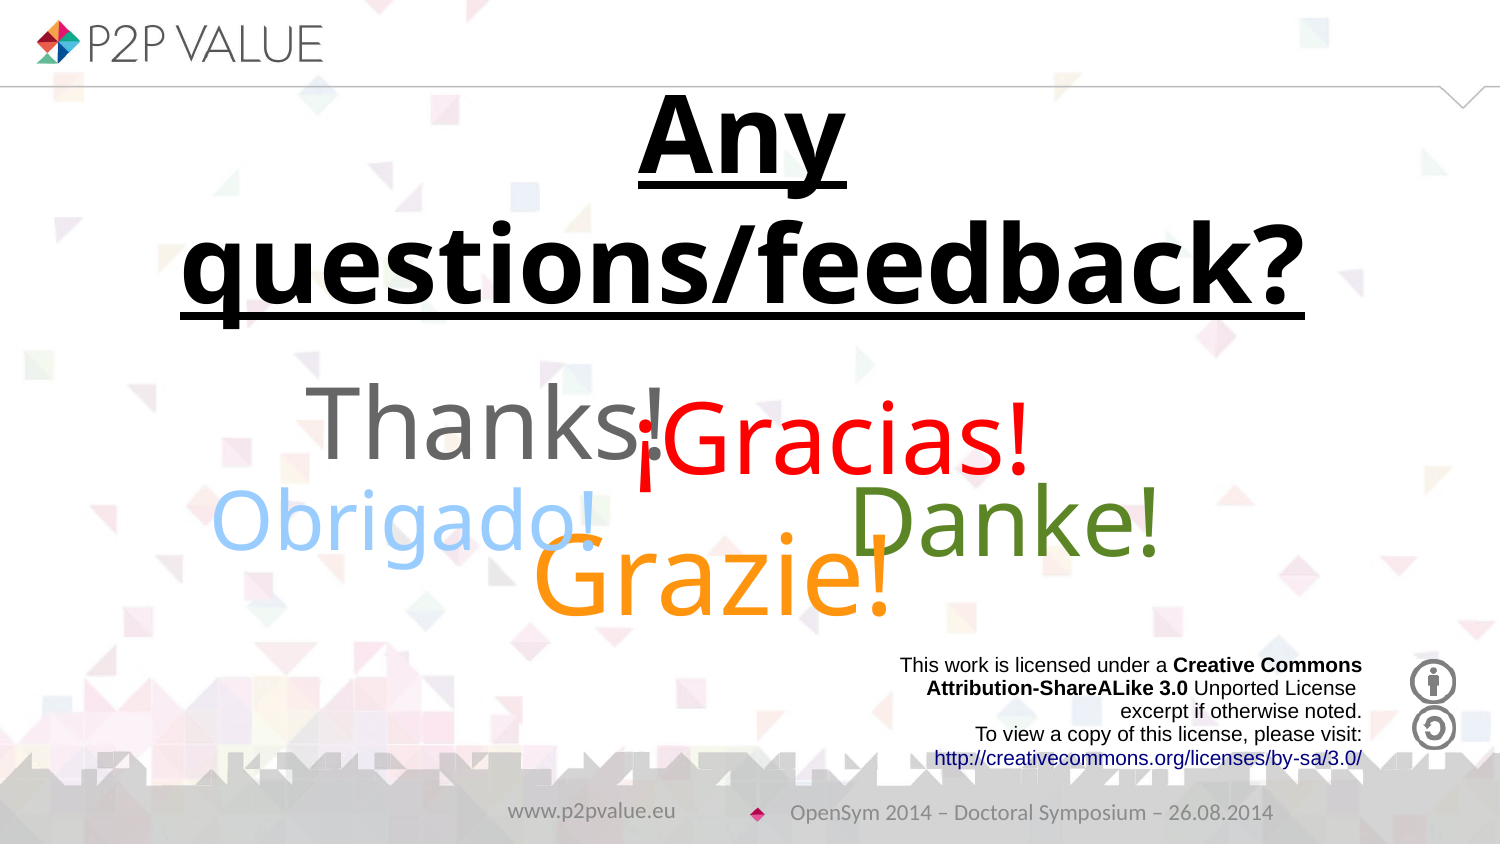

Any questions/feedback?
# Thanks!
¡Gracias!
Obrigado!
Danke!
Grazie!
This work is licensed under a Creative Commons
Attribution-ShareALike 3.0 Unported License
excerpt if otherwise noted.
To view a copy of this license, please visit:
http://creativecommons.org/licenses/by-sa/3.0/
OpenSym 2014 – Doctoral Symposium – 26.08.2014
www.p2pvalue.eu